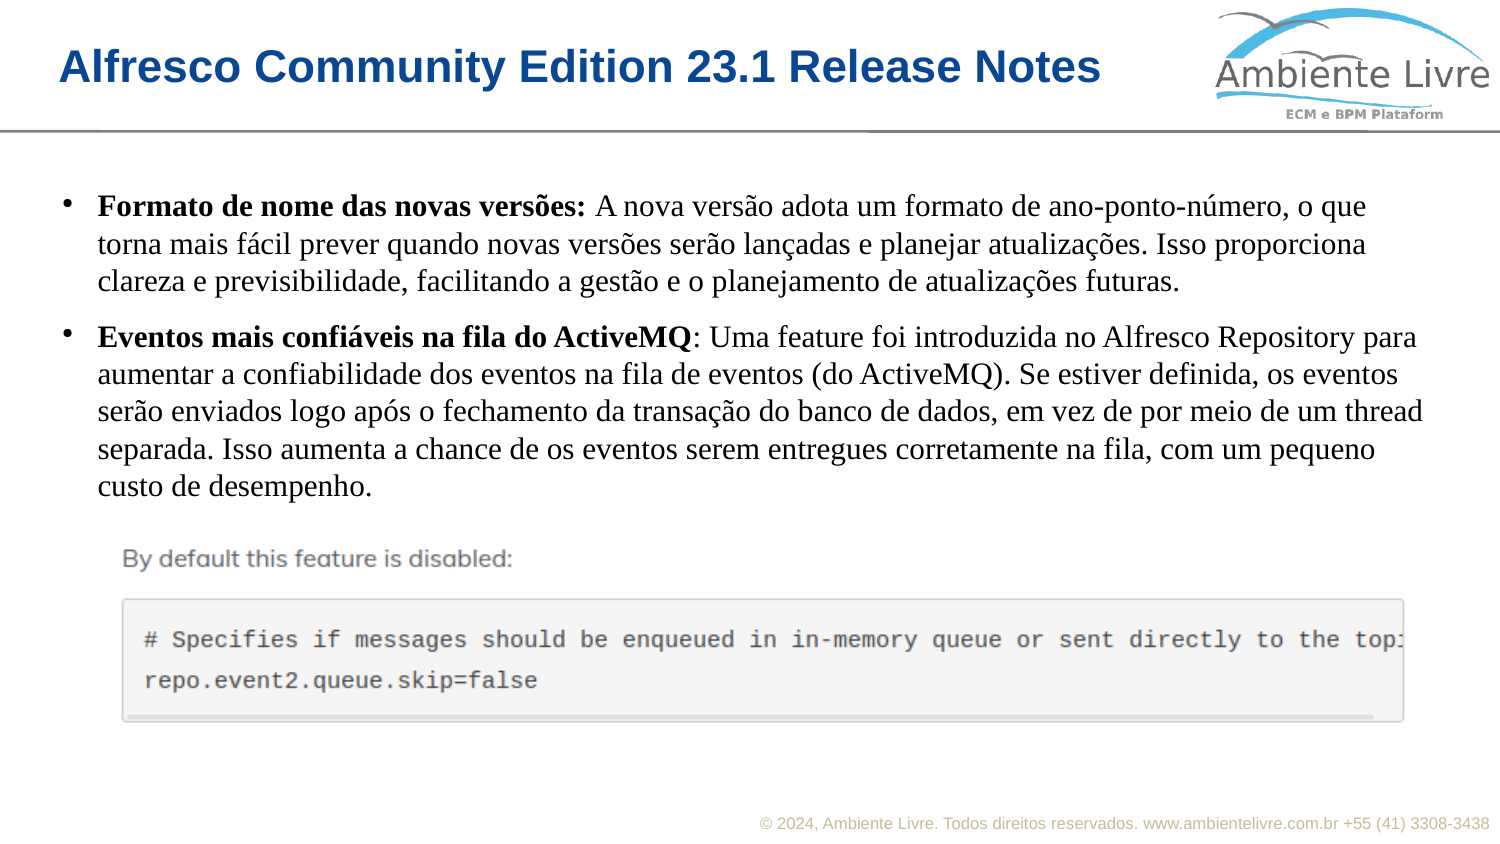

# Alfresco Community Edition 23.1 Release Notes
Formato de nome das novas versões: A nova versão adota um formato de ano-ponto-número, o que torna mais fácil prever quando novas versões serão lançadas e planejar atualizações. Isso proporciona clareza e previsibilidade, facilitando a gestão e o planejamento de atualizações futuras.
Eventos mais confiáveis na fila do ActiveMQ: Uma feature foi introduzida no Alfresco Repository para aumentar a confiabilidade dos eventos na fila de eventos (do ActiveMQ). Se estiver definida, os eventos serão enviados logo após o fechamento da transação do banco de dados, em vez de por meio de um thread separada. Isso aumenta a chance de os eventos serem entregues corretamente na fila, com um pequeno custo de desempenho.